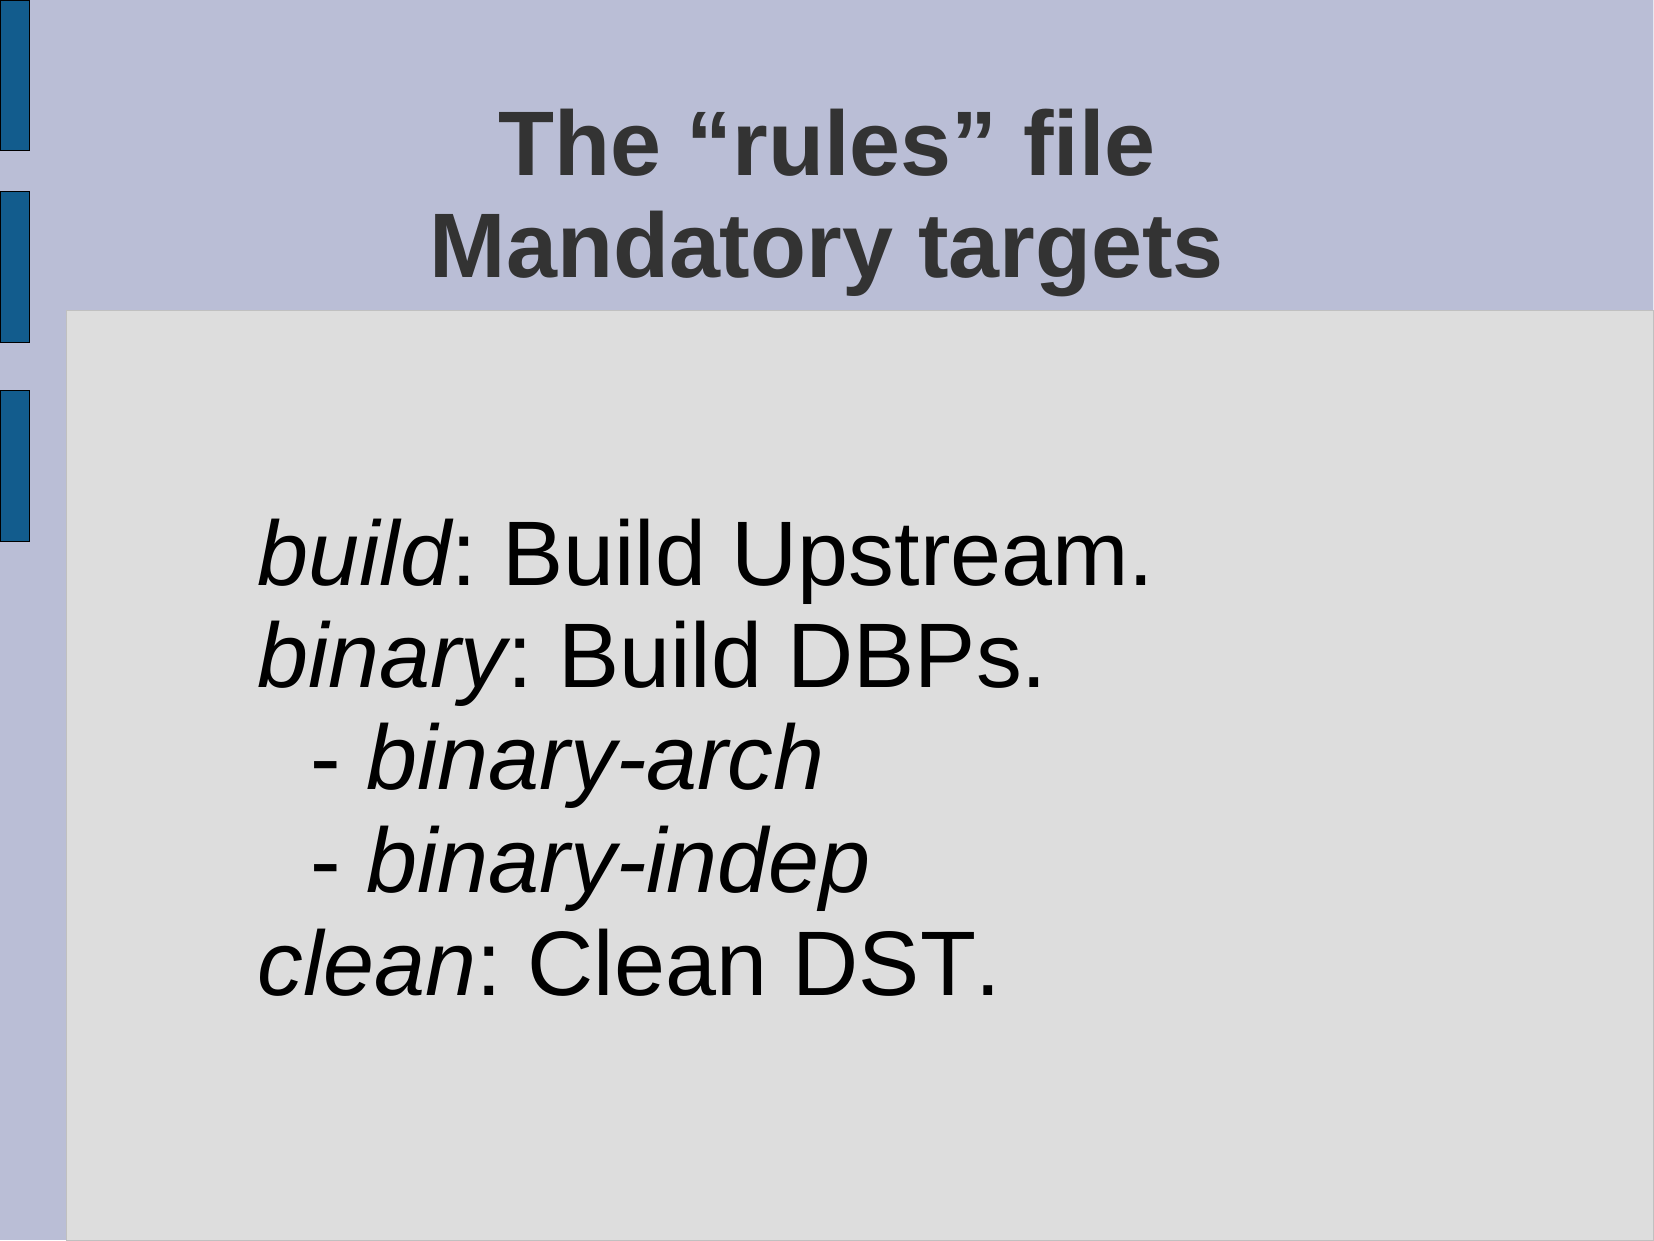

# The “rules” file Mandatory targets
build: Build Upstream.
binary: Build DBPs.
- binary-arch
- binary-indep
clean: Clean DST.